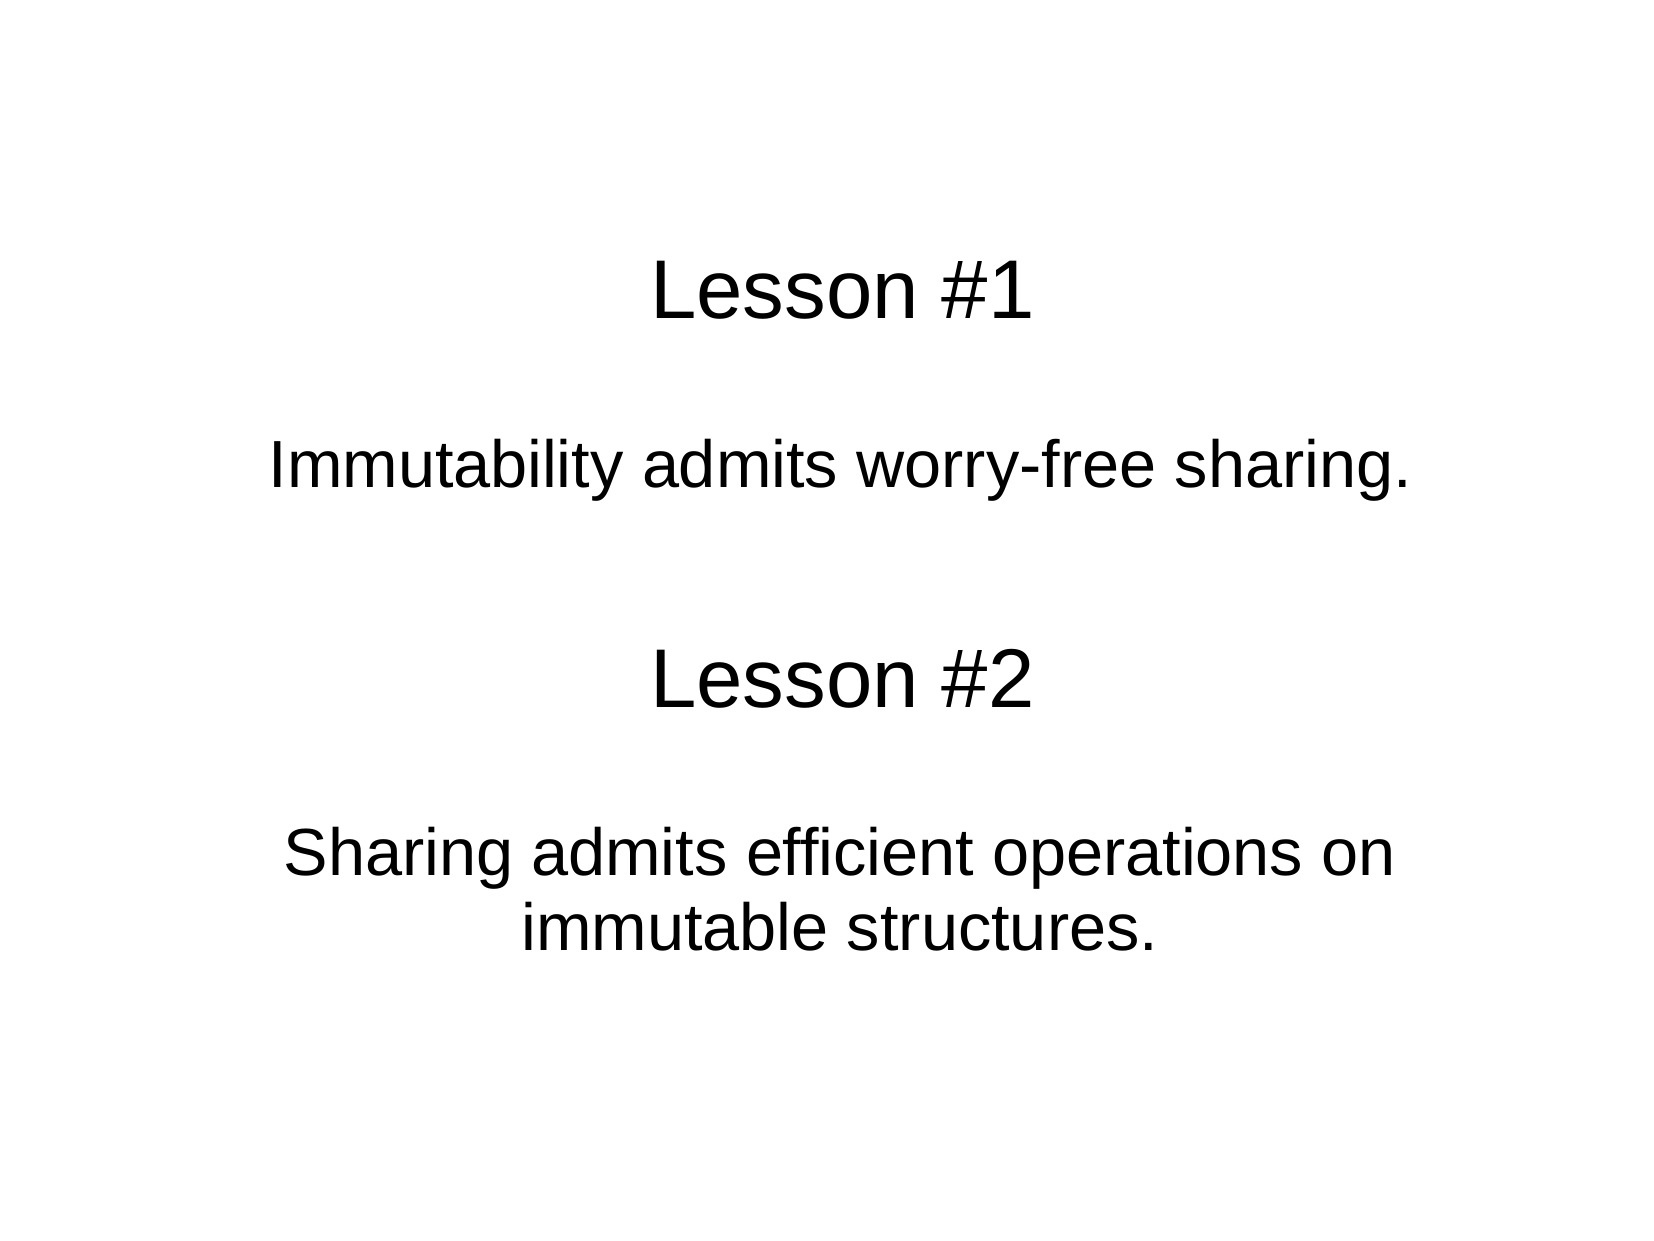

Lesson #1
Immutability admits worry-free sharing.
Lesson #2
Sharing admits efficient operations on
immutable structures.